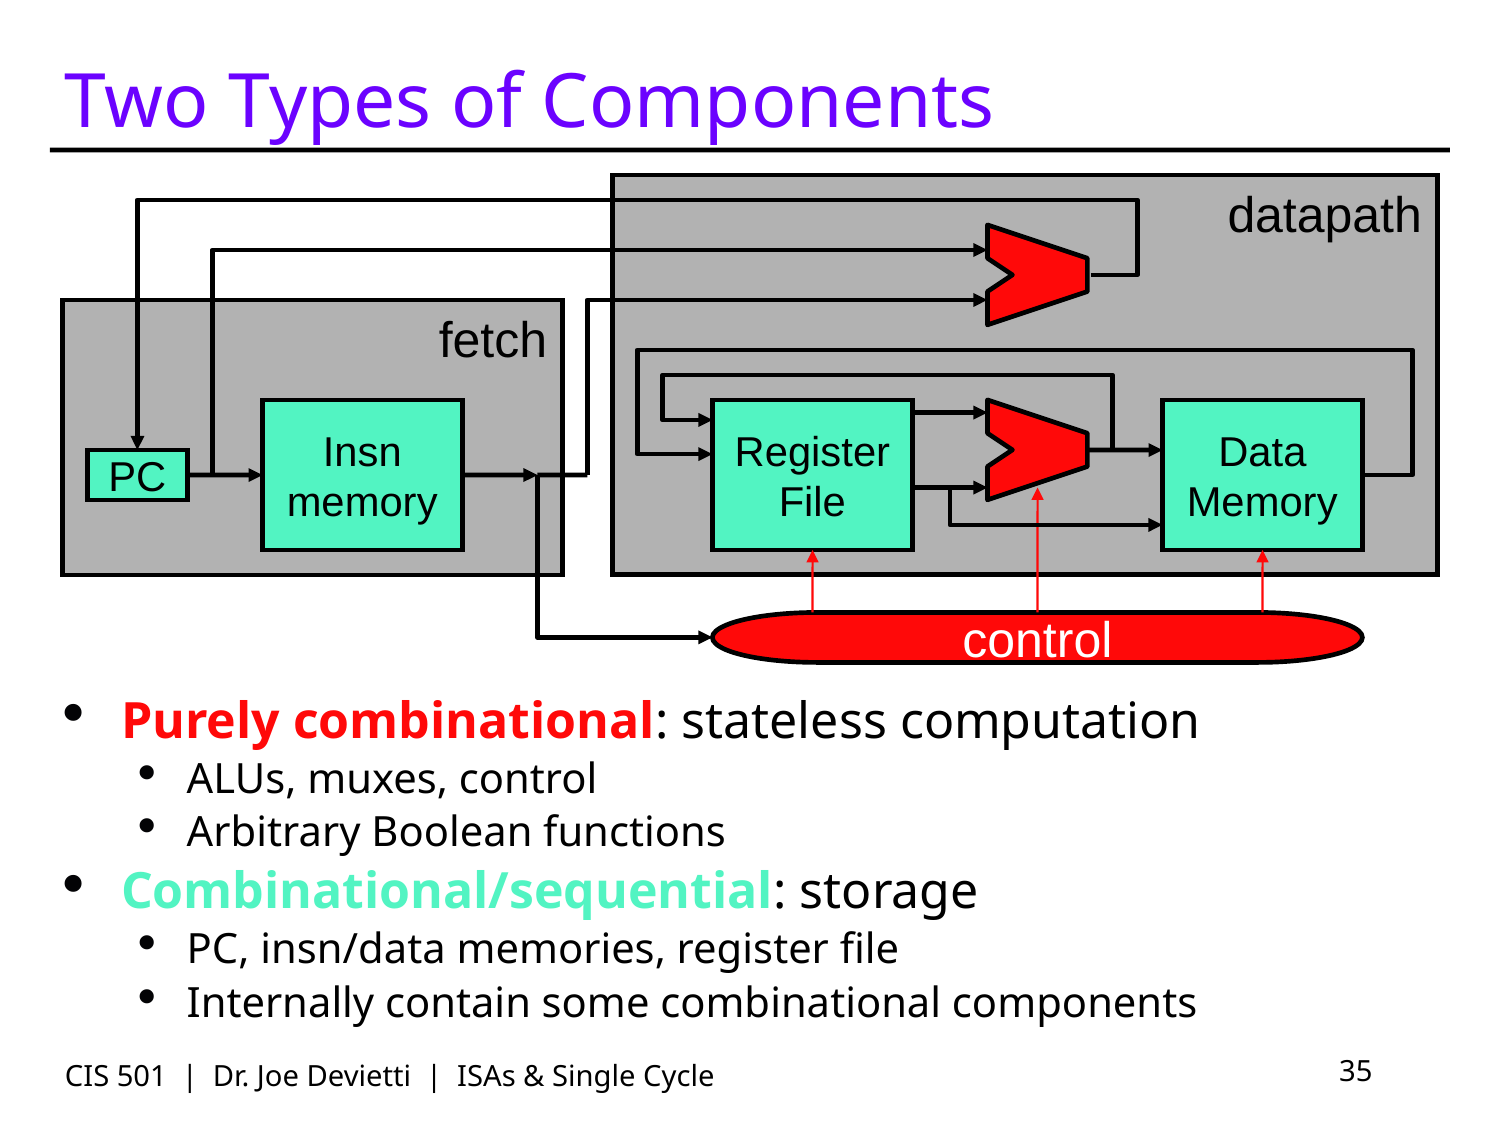

Two Types of Components
datapath
fetch
Insn
memory
Register
File
Data
Memory
PC
control
Purely combinational: stateless computation
ALUs, muxes, control
Arbitrary Boolean functions
Combinational/sequential: storage
PC, insn/data memories, register file
Internally contain some combinational components
CIS 501 | Dr. Joe Devietti | ISAs & Single Cycle